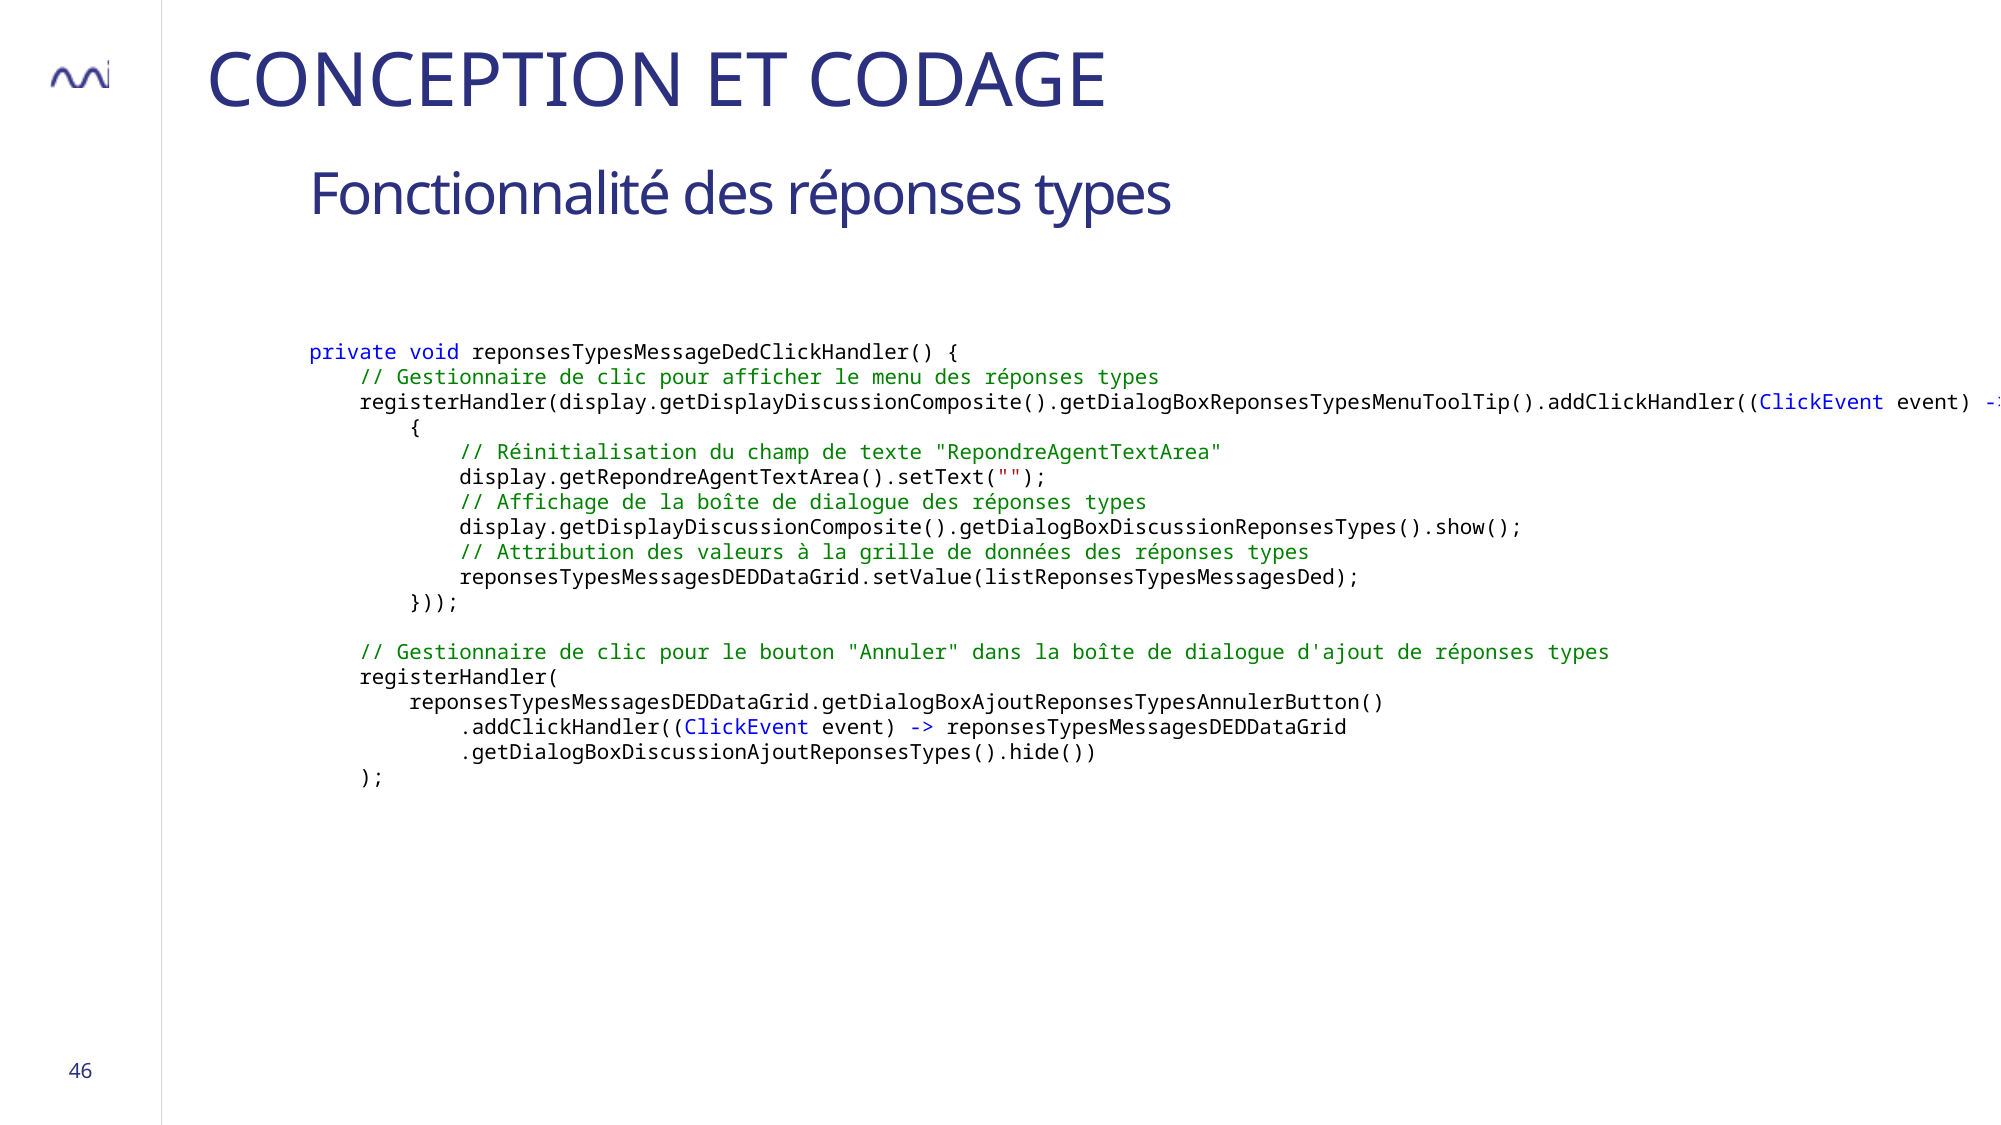

CONCEPTION ET CODAGE
Fonctionnalité des réponses types
private void reponsesTypesMessageDedClickHandler() {
    // Gestionnaire de clic pour afficher le menu des réponses types
    registerHandler(display.getDisplayDiscussionComposite().getDialogBoxReponsesTypesMenuToolTip().addClickHandler((ClickEvent event) ->
        {
            // Réinitialisation du champ de texte "RepondreAgentTextArea"
            display.getRepondreAgentTextArea().setText("");
            // Affichage de la boîte de dialogue des réponses types
            display.getDisplayDiscussionComposite().getDialogBoxDiscussionReponsesTypes().show();
            // Attribution des valeurs à la grille de données des réponses types
            reponsesTypesMessagesDEDDataGrid.setValue(listReponsesTypesMessagesDed);
        }));
    // Gestionnaire de clic pour le bouton "Annuler" dans la boîte de dialogue d'ajout de réponses types
    registerHandler(
        reponsesTypesMessagesDEDDataGrid.getDialogBoxAjoutReponsesTypesAnnulerButton()
            .addClickHandler((ClickEvent event) -> reponsesTypesMessagesDEDDataGrid
            .getDialogBoxDiscussionAjoutReponsesTypes().hide())
    );
31